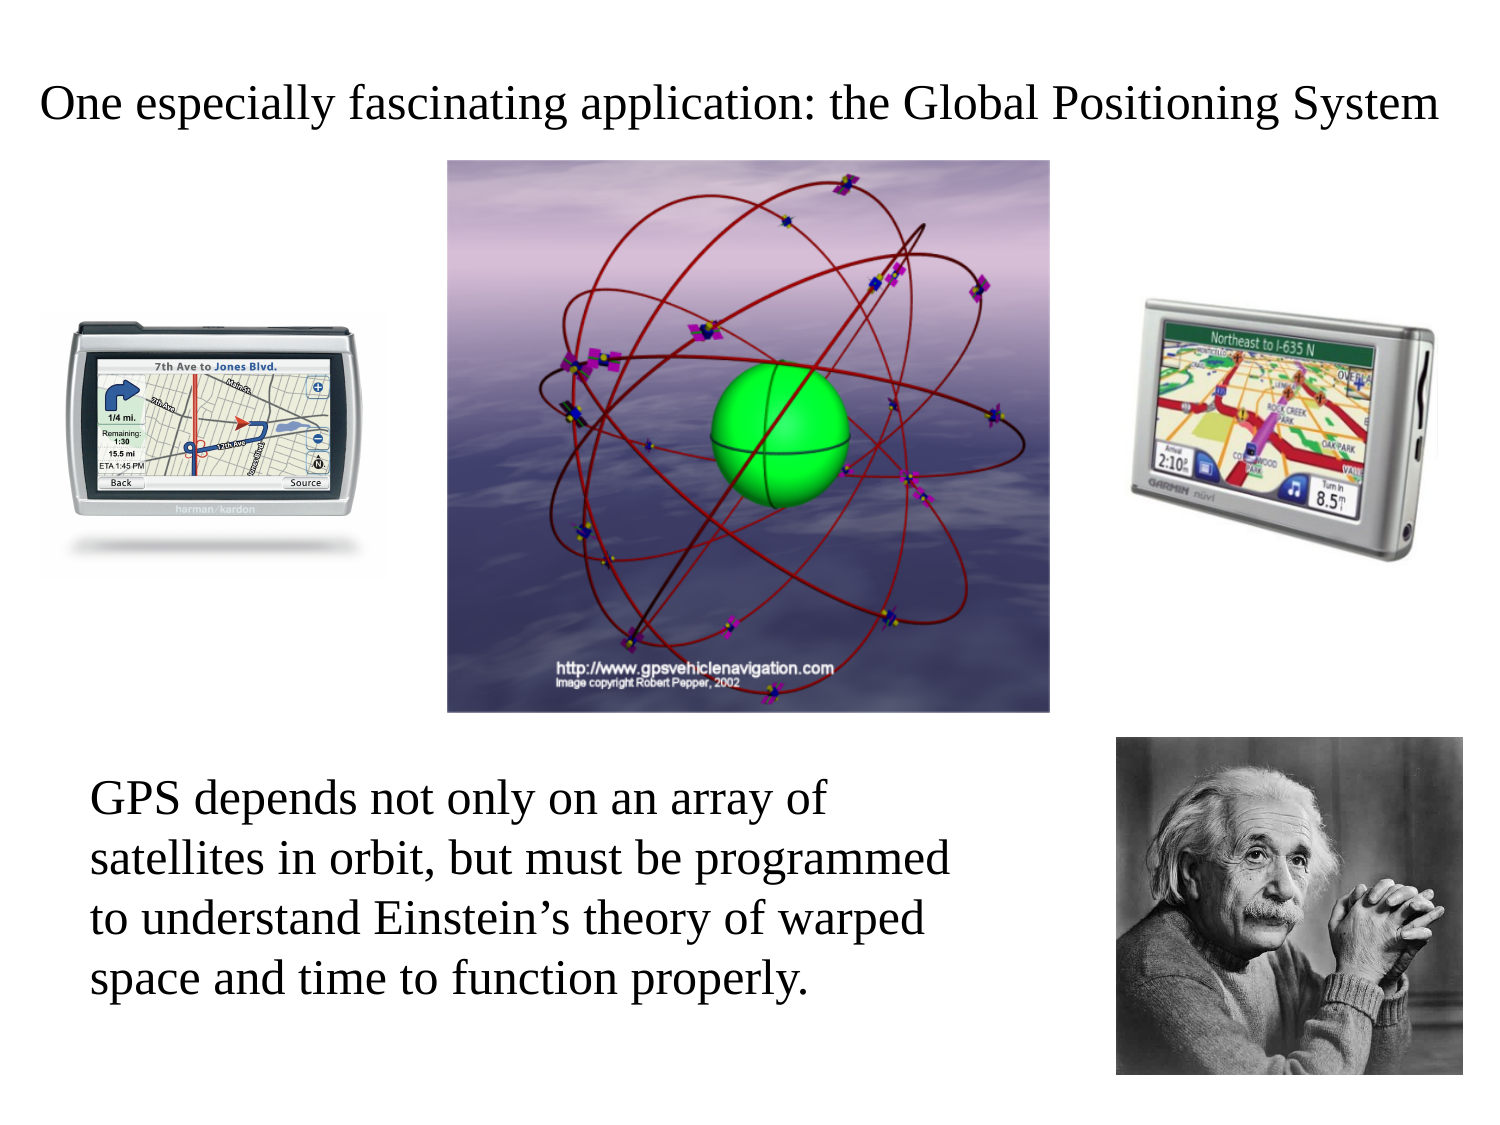

One especially fascinating application: the Global Positioning System
GPS depends not only on an array of satellites in orbit, but must be programmed to understand Einstein’s theory of warped space and time to function properly.